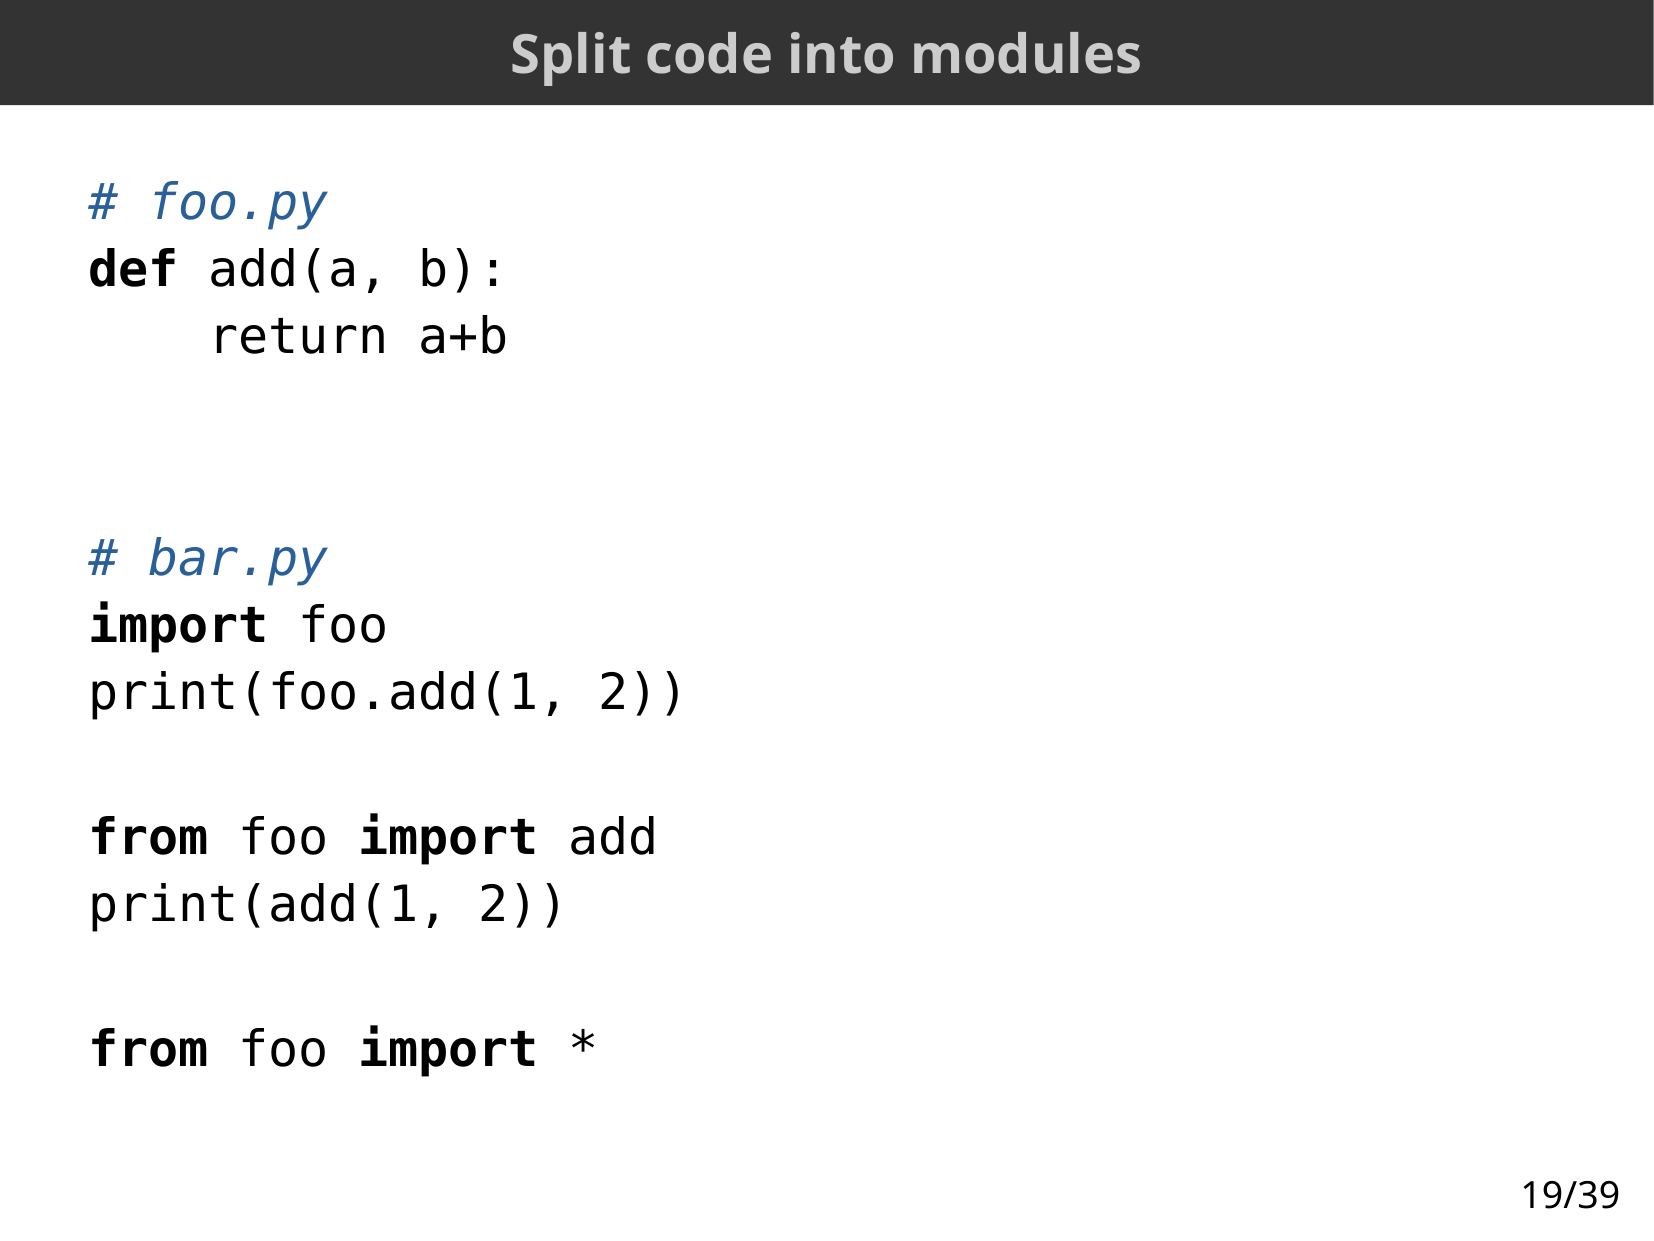

# Split code into modules
# foo.py
def add(a, b):
 return a+b
# bar.py
import foo
print(foo.add(1, 2))
from foo import add
print(add(1, 2))
from foo import *